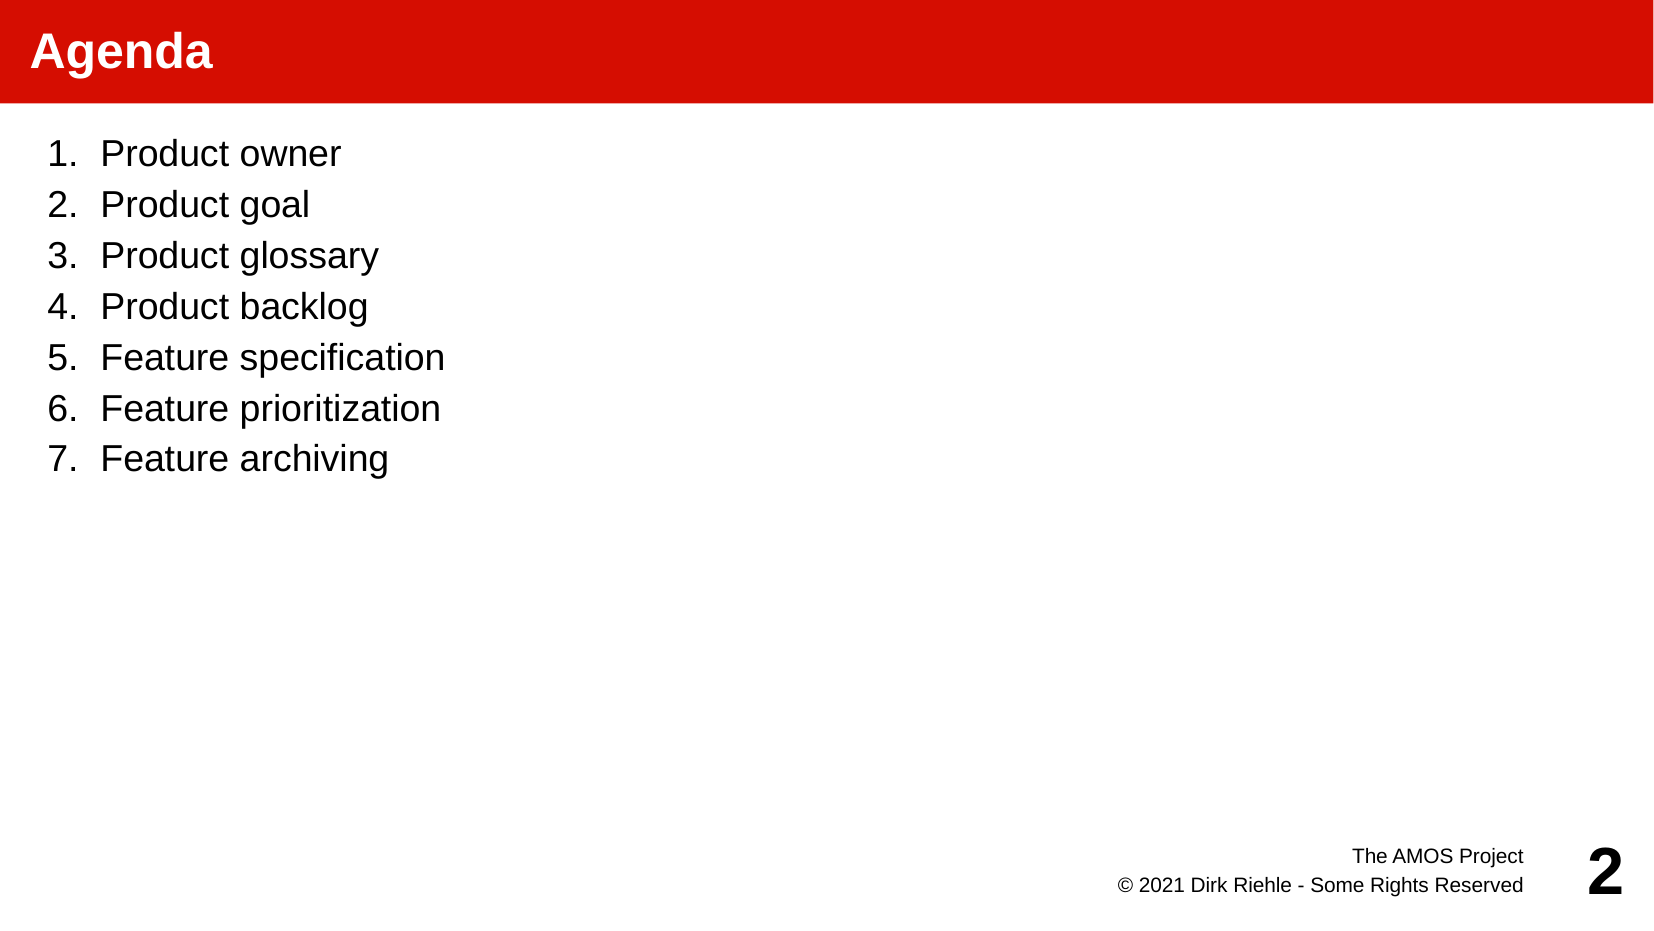

# Agenda
Product owner
Product goal
Product glossary
Product backlog
Feature specification
Feature prioritization
Feature archiving
The AMOS Project
2
© 2021 Dirk Riehle - Some Rights Reserved